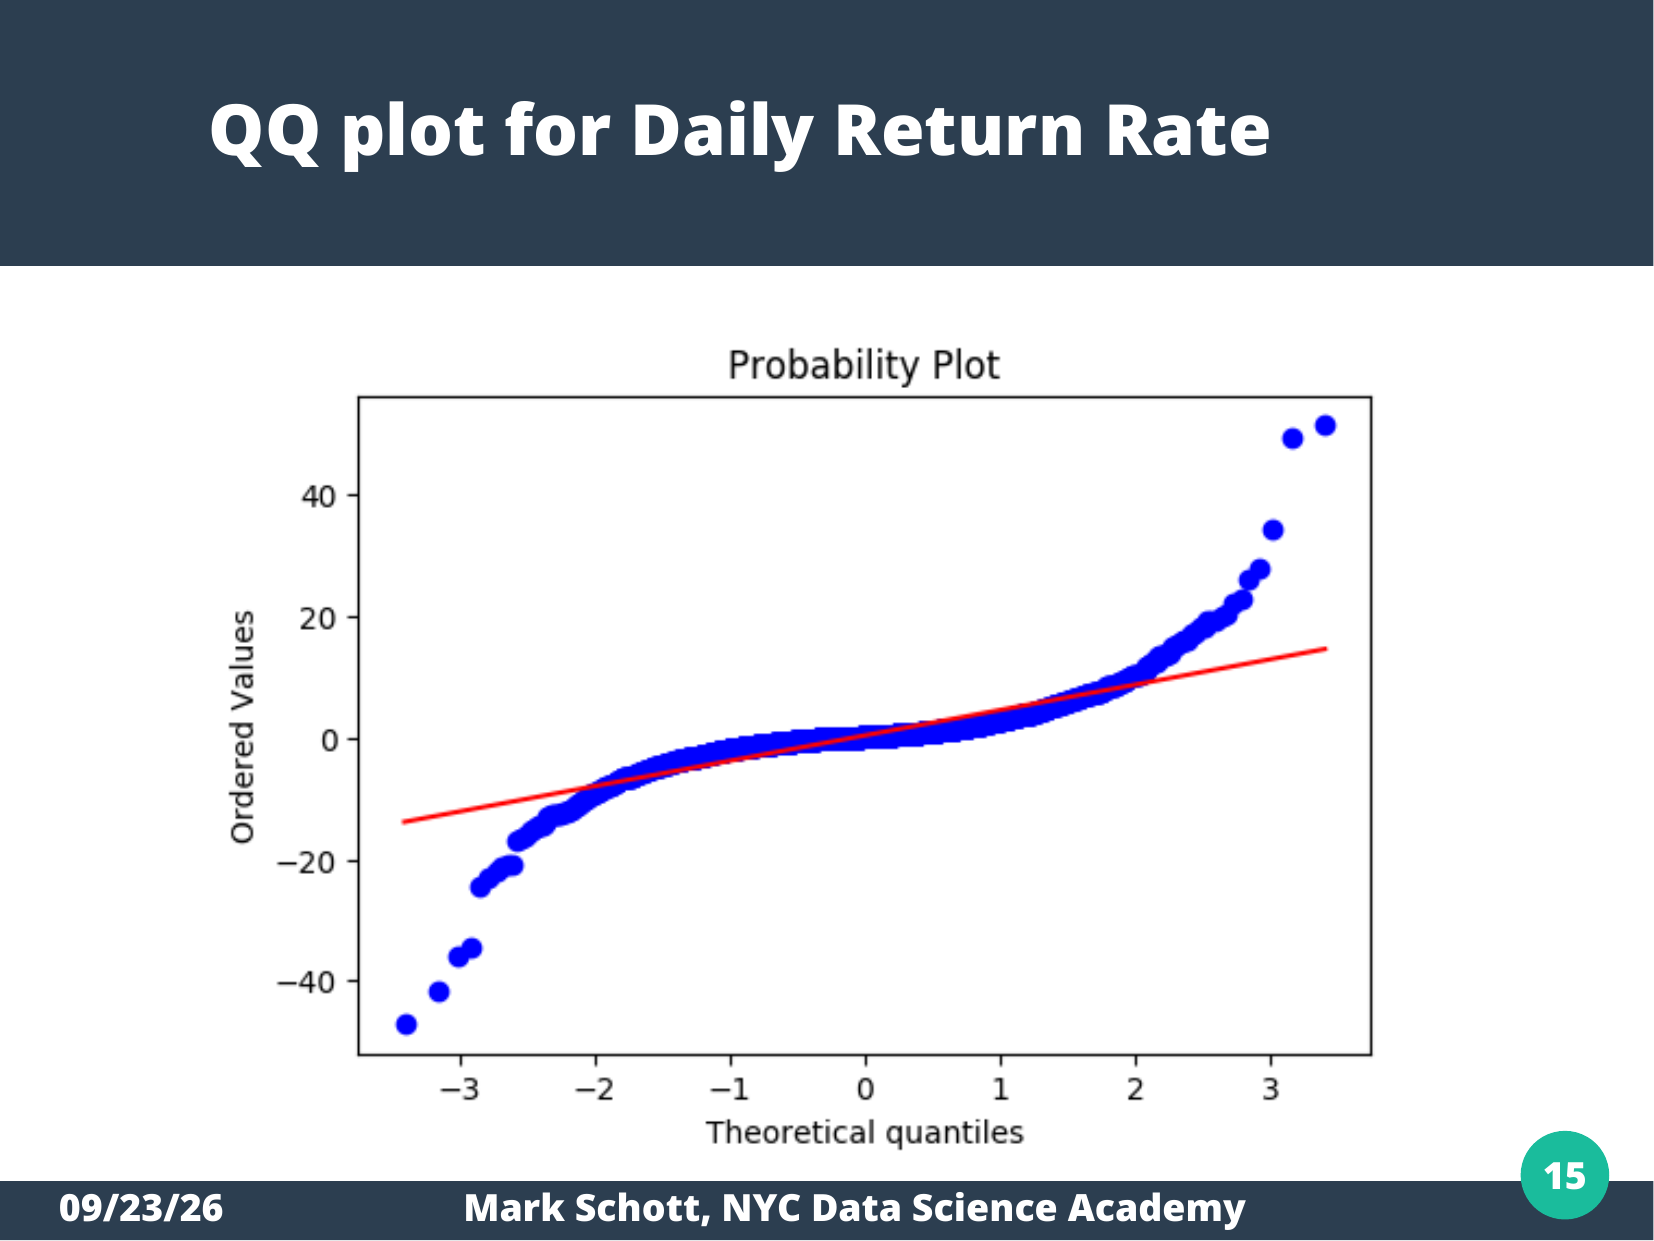

# QQ plot for Daily Return Rate
15
Mark Schott, NYC Data Science Academy